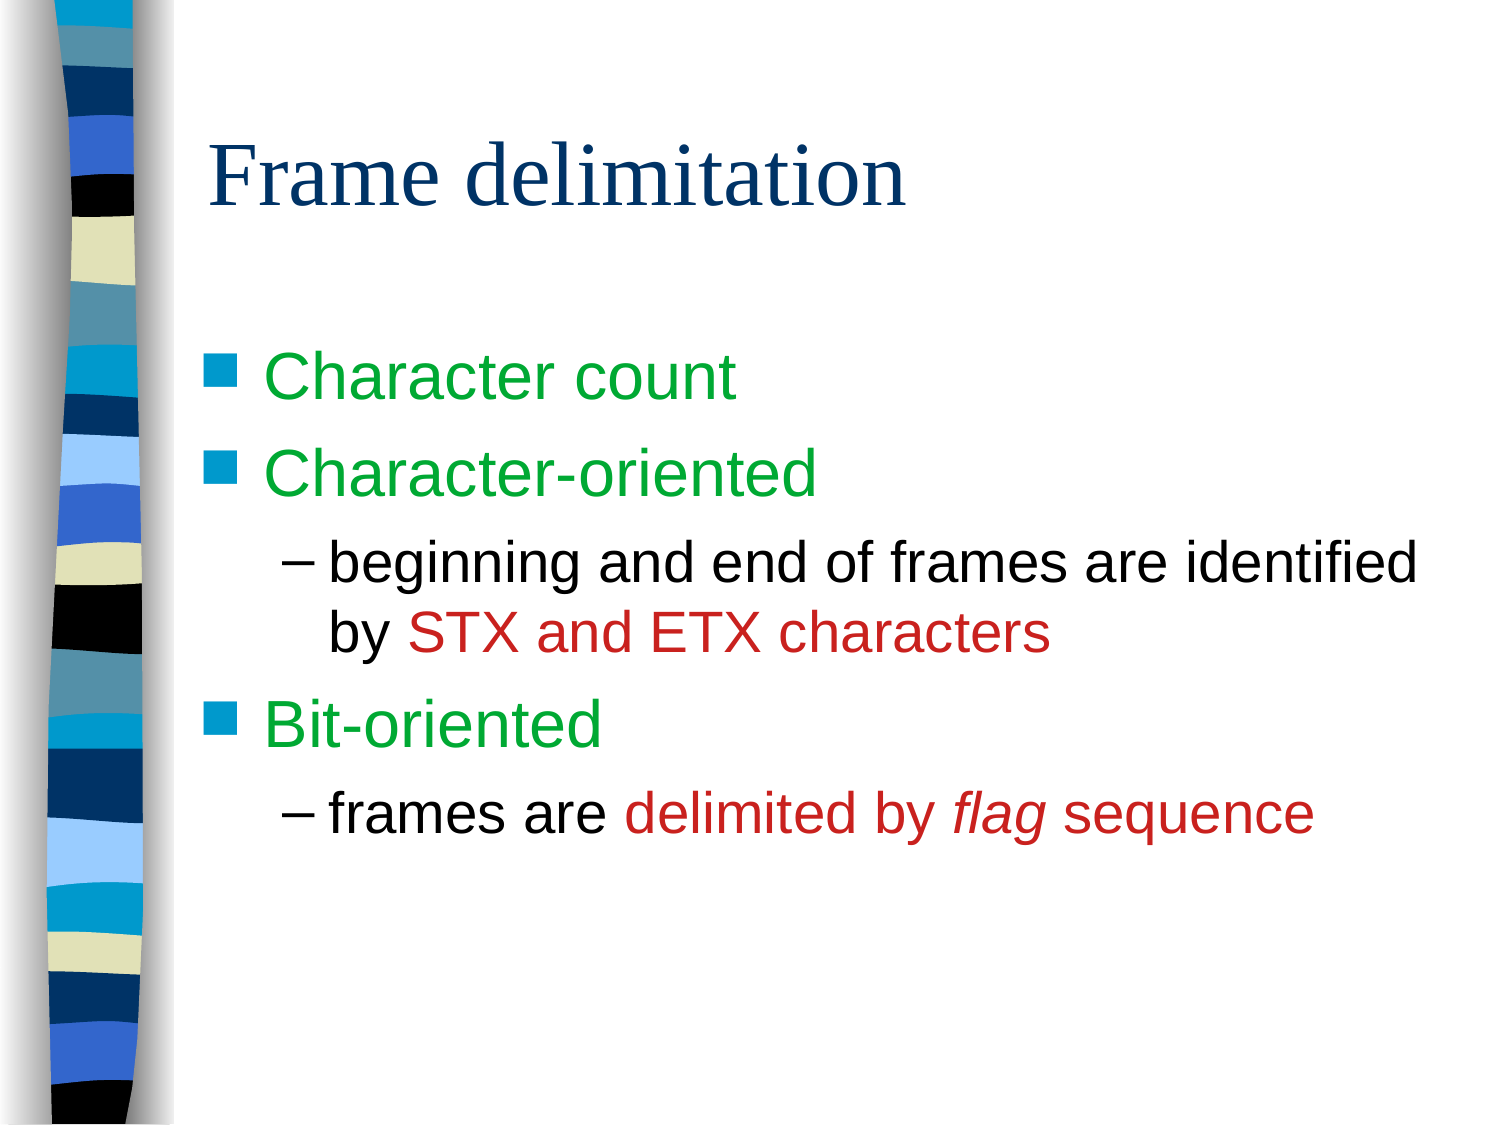

# Frame delimitation
Character count
Character-oriented
beginning and end of frames are identified by STX and ETX characters
Bit-oriented
frames are delimited by flag sequence